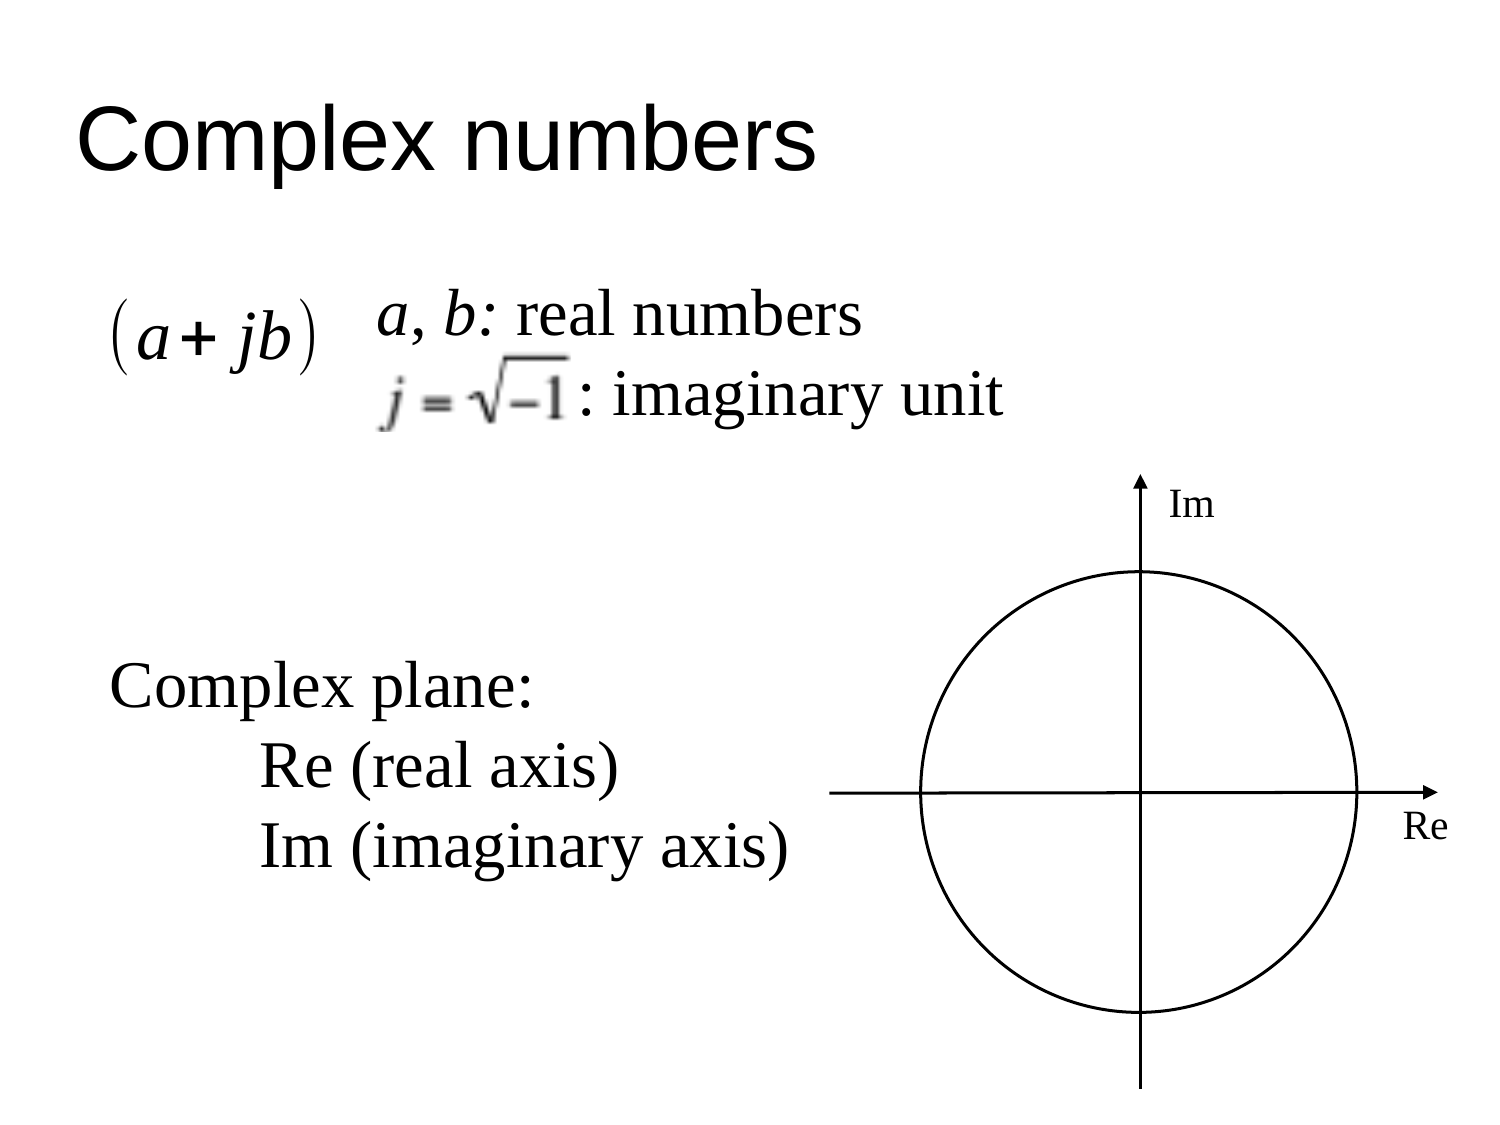

# Complex numbers
a, b: real numbers
 : imaginary unit
Im
Complex plane:
	Re (real axis)
	Im (imaginary axis)
Re